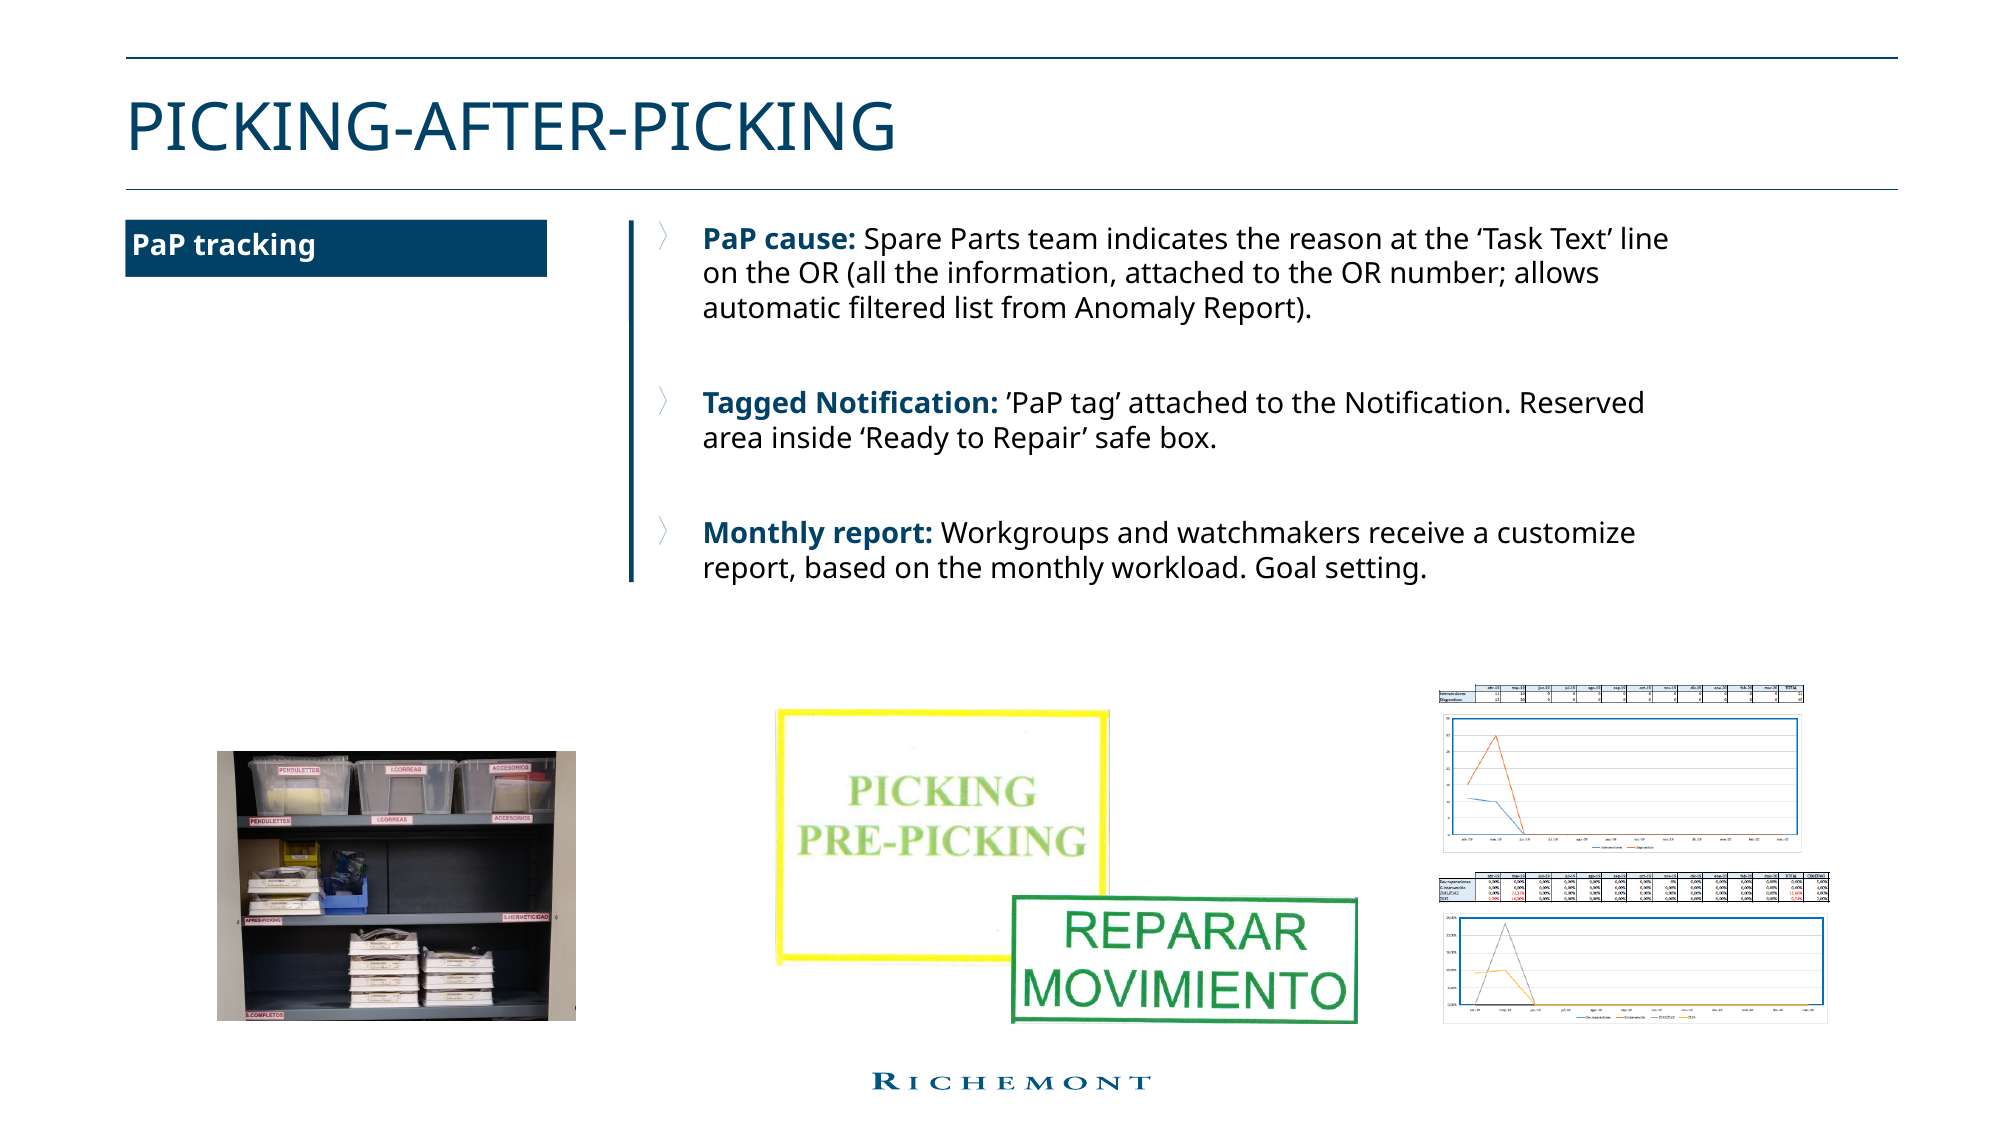

# Picking-after-picking
Achiving lower PaP ratings
PaP tracking
PaP cause: Spare Parts team indicates the reason at the ‘Task Text’ line on the OR (all the information, attached to the OR number; allows automatic filtered list from Anomaly Report).
Tagged Notification: ’PaP tag’ attached to the Notification. Reserved area inside ‘Ready to Repair’ safe box.
Monthly report: Workgroups and watchmakers receive a customize report, based on the monthly workload. Goal setting.